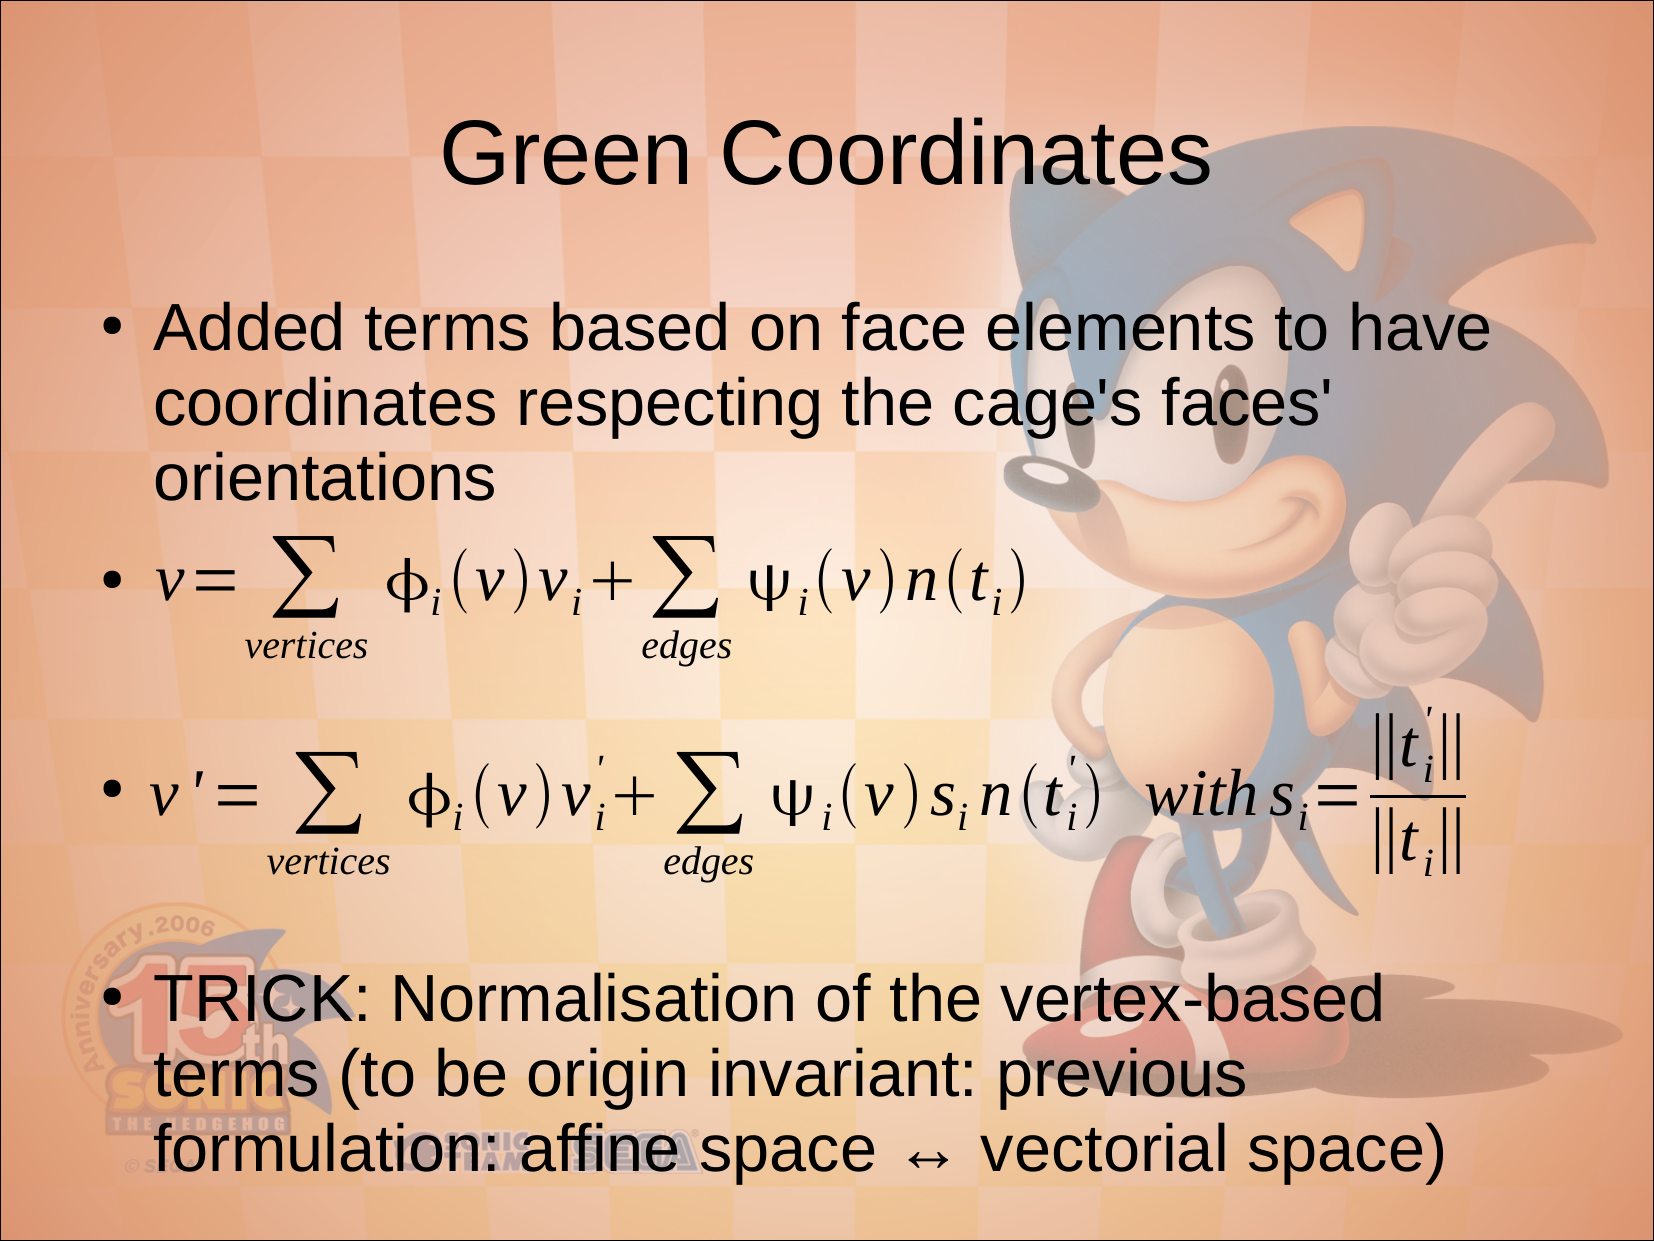

# Green Coordinates
Added terms based on face elements to have coordinates respecting the cage's faces' orientations
TRICK: Normalisation of the vertex-based terms (to be origin invariant: previous formulation: affine space ↔ vectorial space)